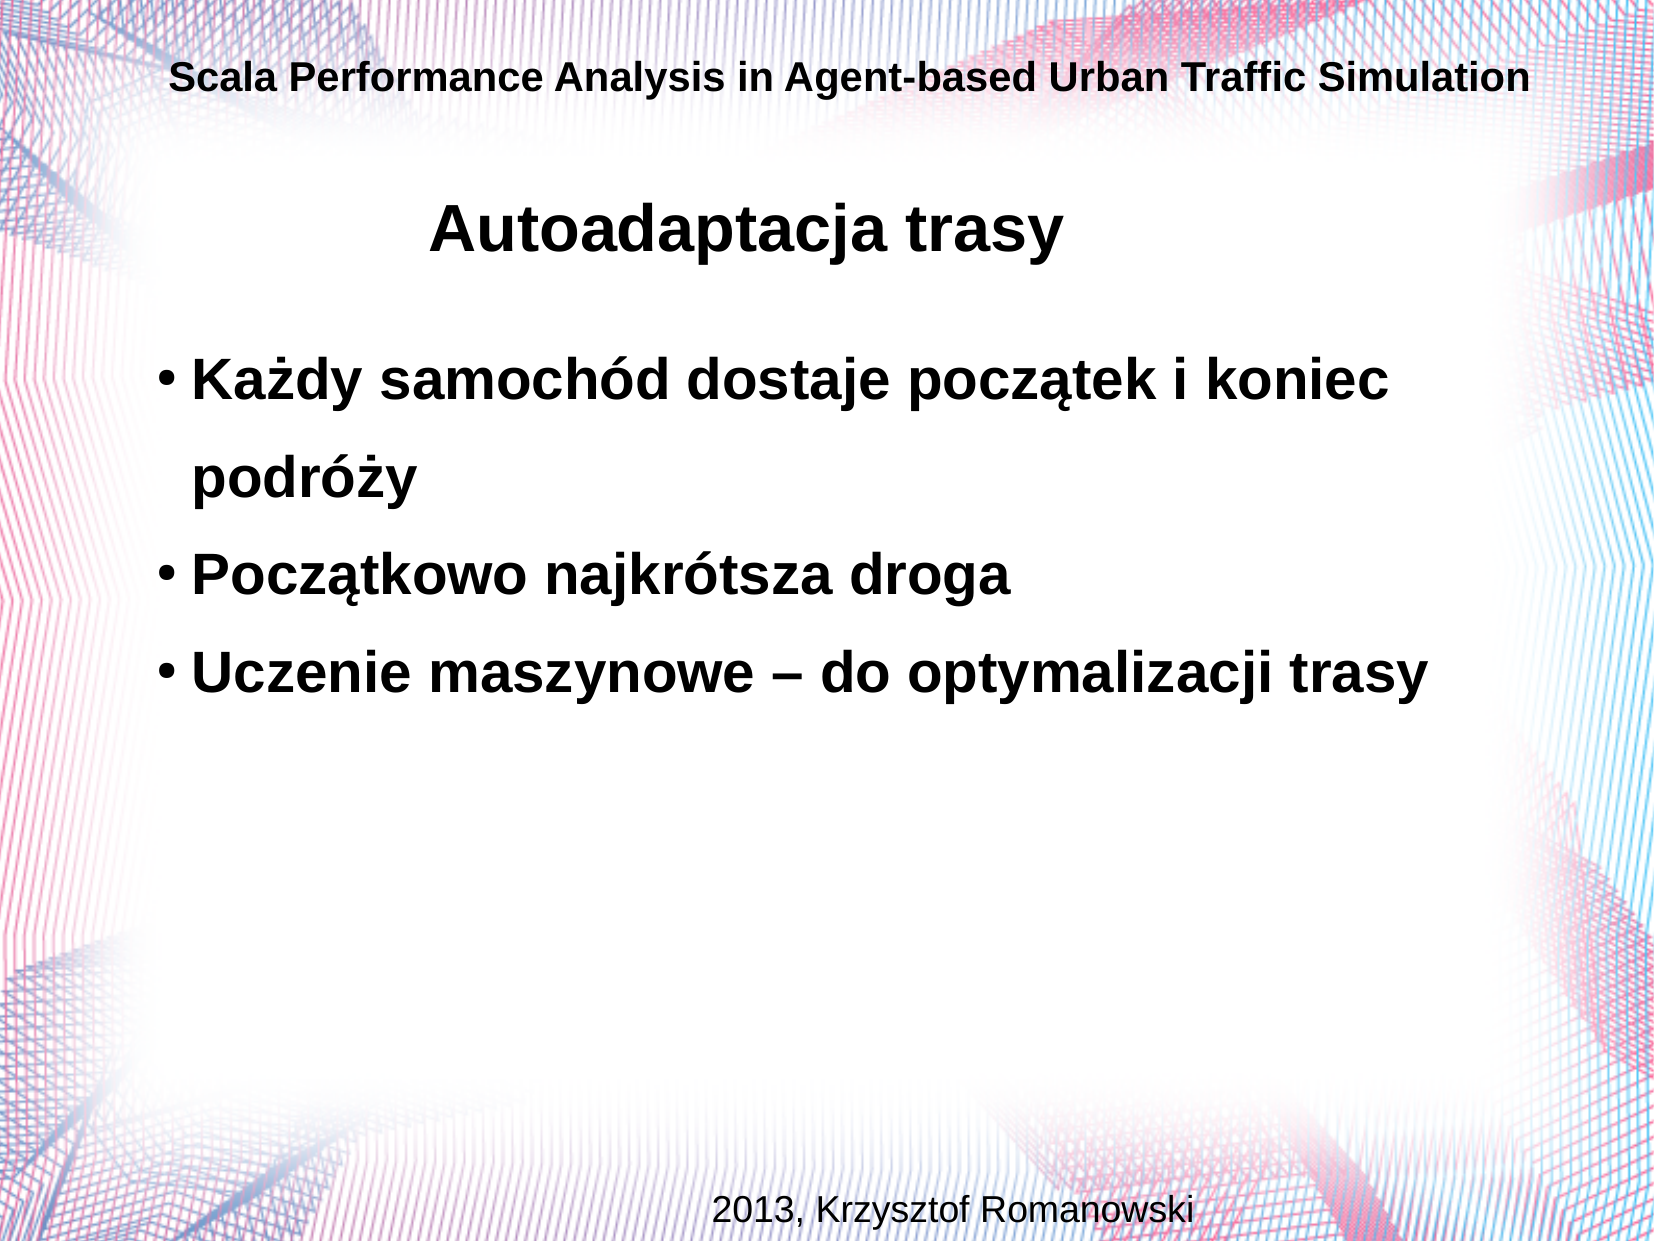

Scala Performance Analysis in Agent-based Urban Traffic Simulation
Autoadaptacja trasy
Każdy samochód dostaje początek i koniec podróży
Początkowo najkrótsza droga
Uczenie maszynowe – do optymalizacji trasy
2013, Krzysztof Romanowski